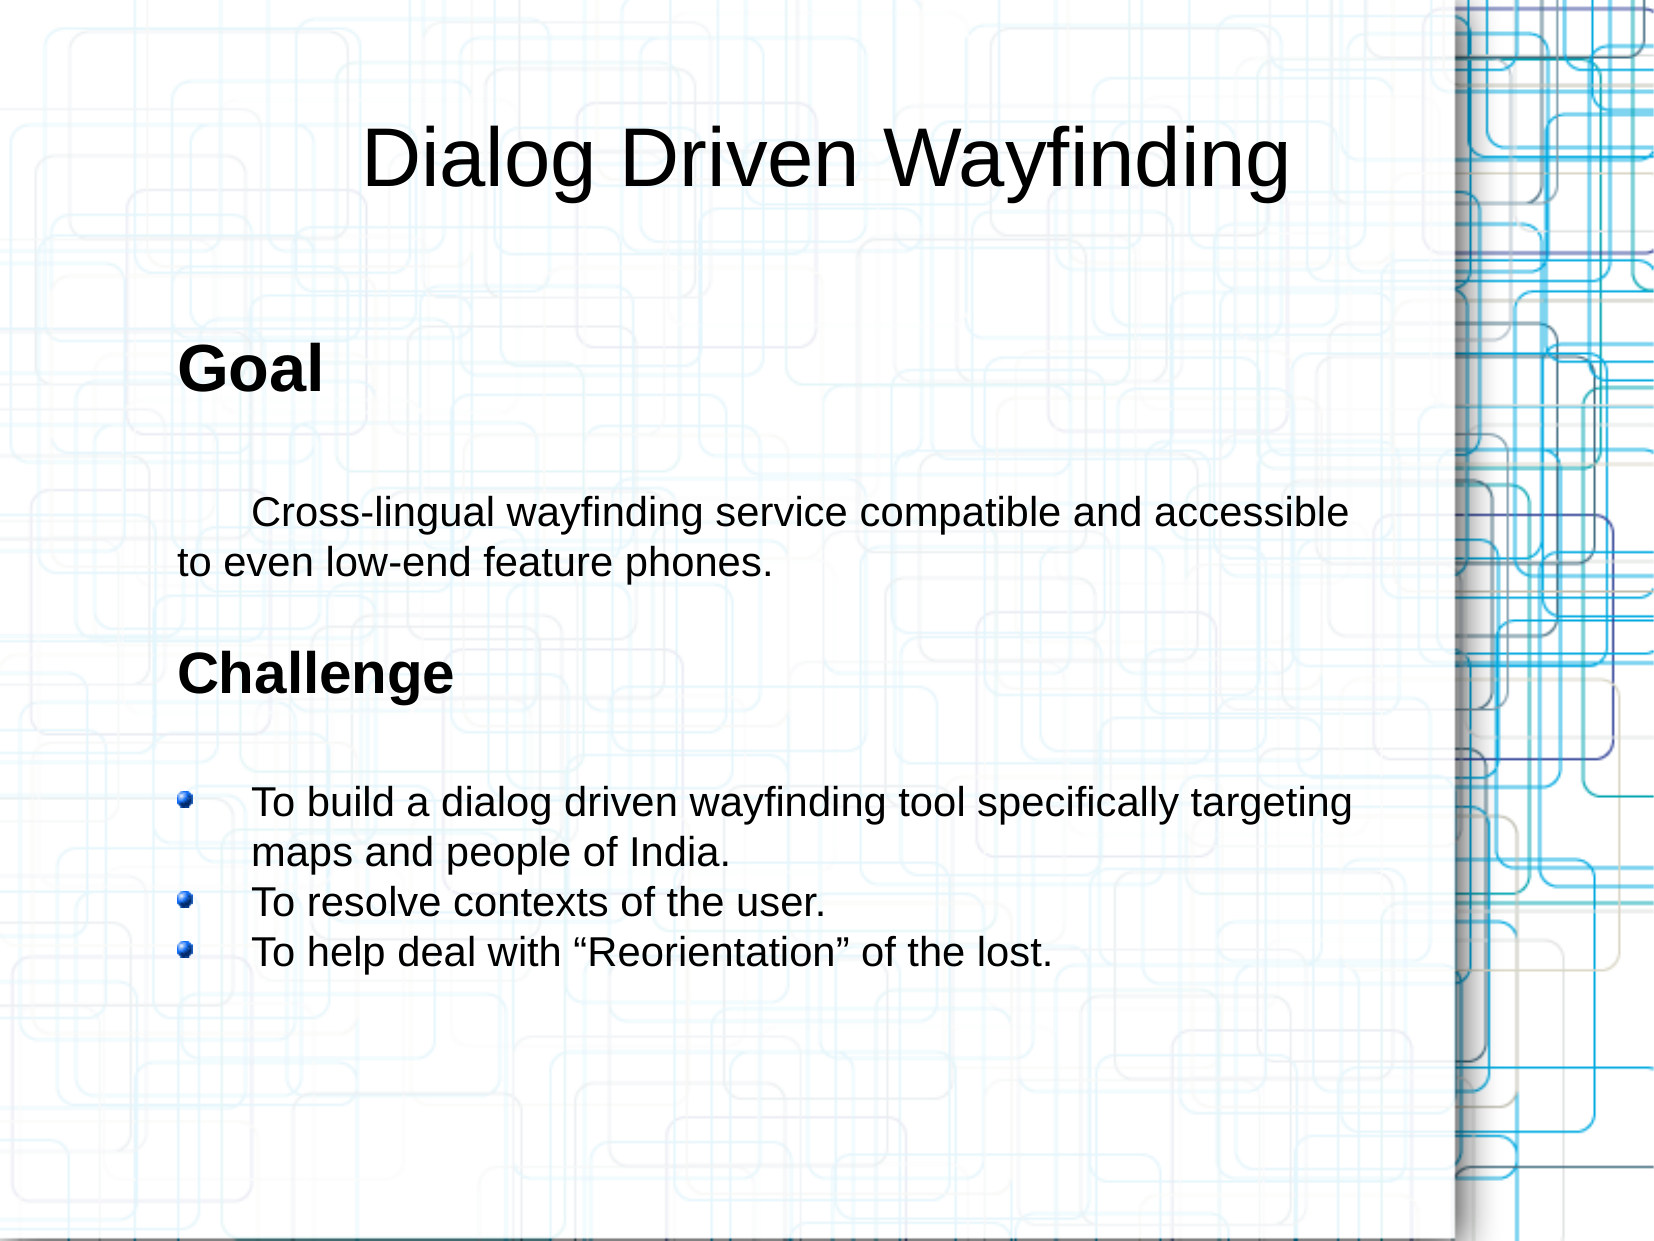

Dialog Driven Wayfinding
Goal
	Cross-lingual wayfinding service compatible and accessible
to even low-end feature phones.
Challenge
	To build a dialog driven wayfinding tool specifically targeting
	maps and people of India.
	To resolve contexts of the user.
	To help deal with “Reorientation” of the lost.